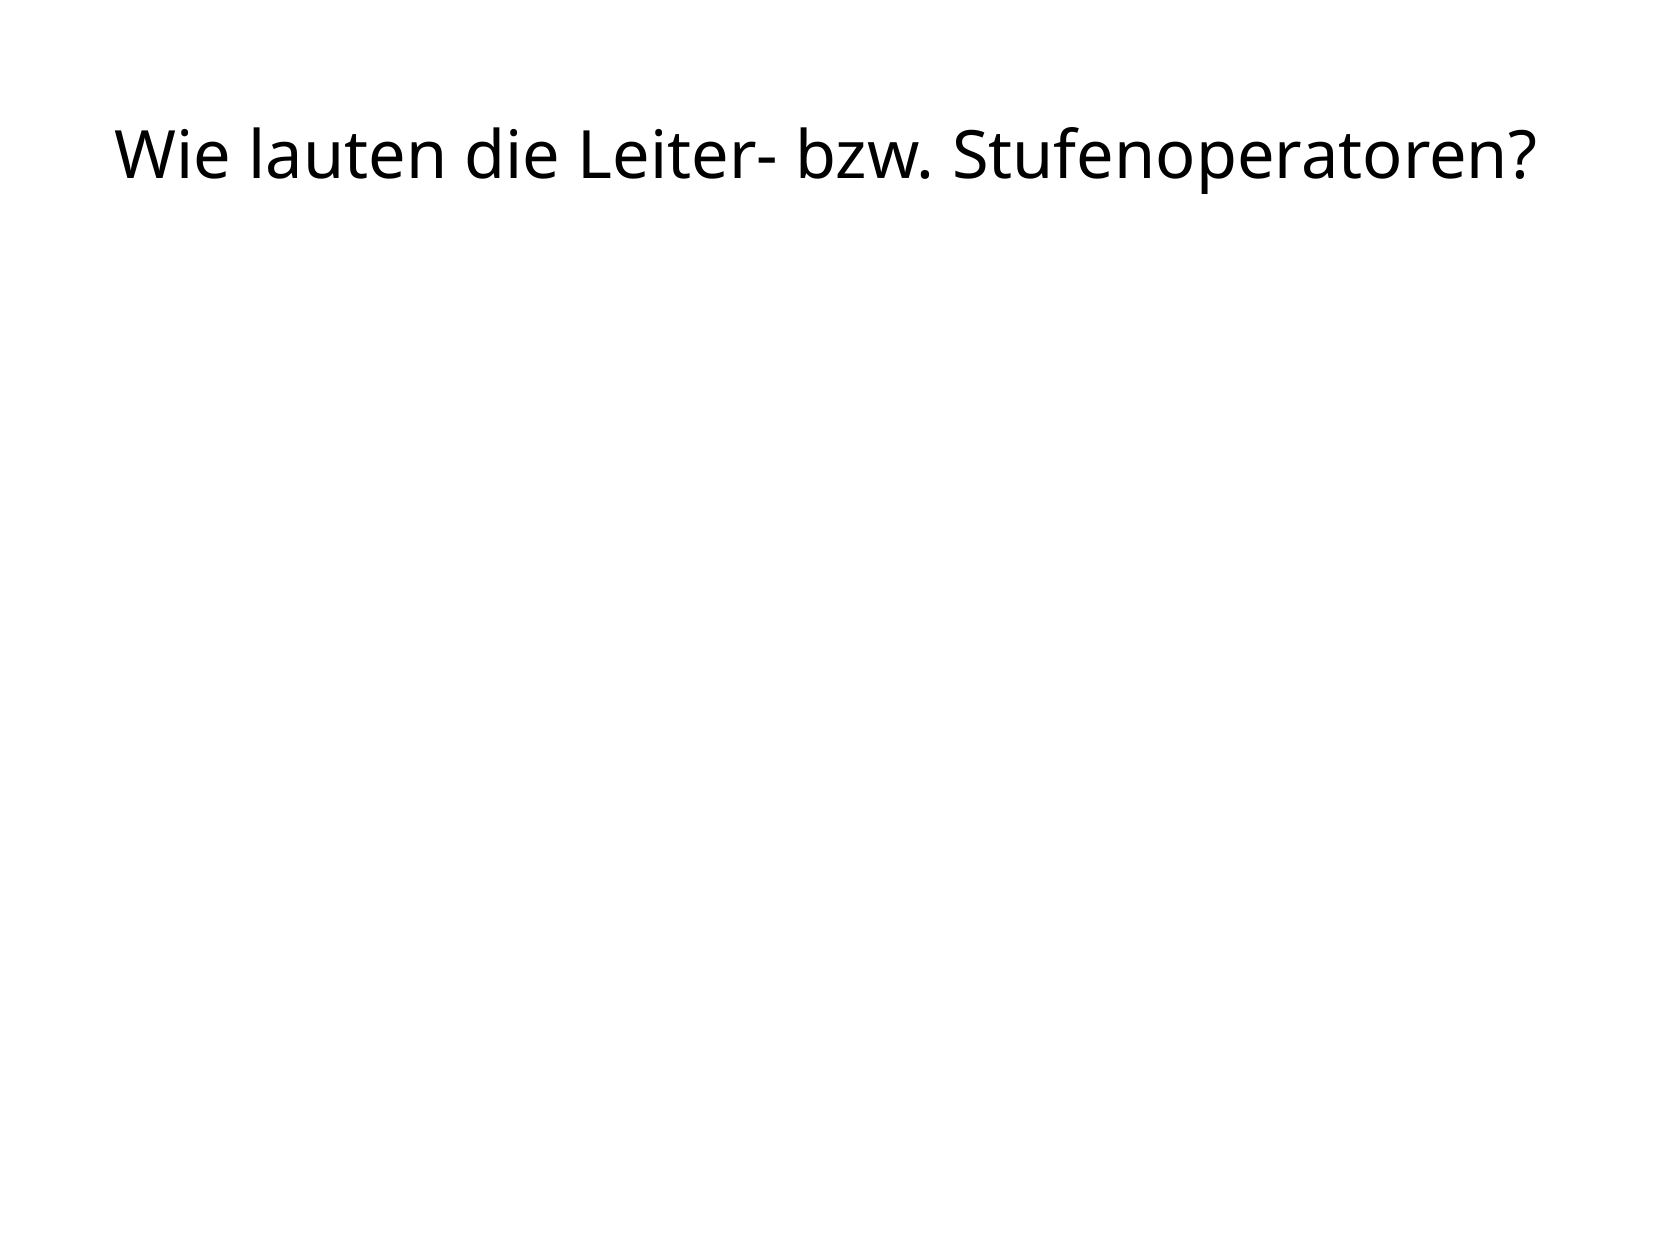

# Wie lauten die Leiter- bzw. Stufenoperatoren?